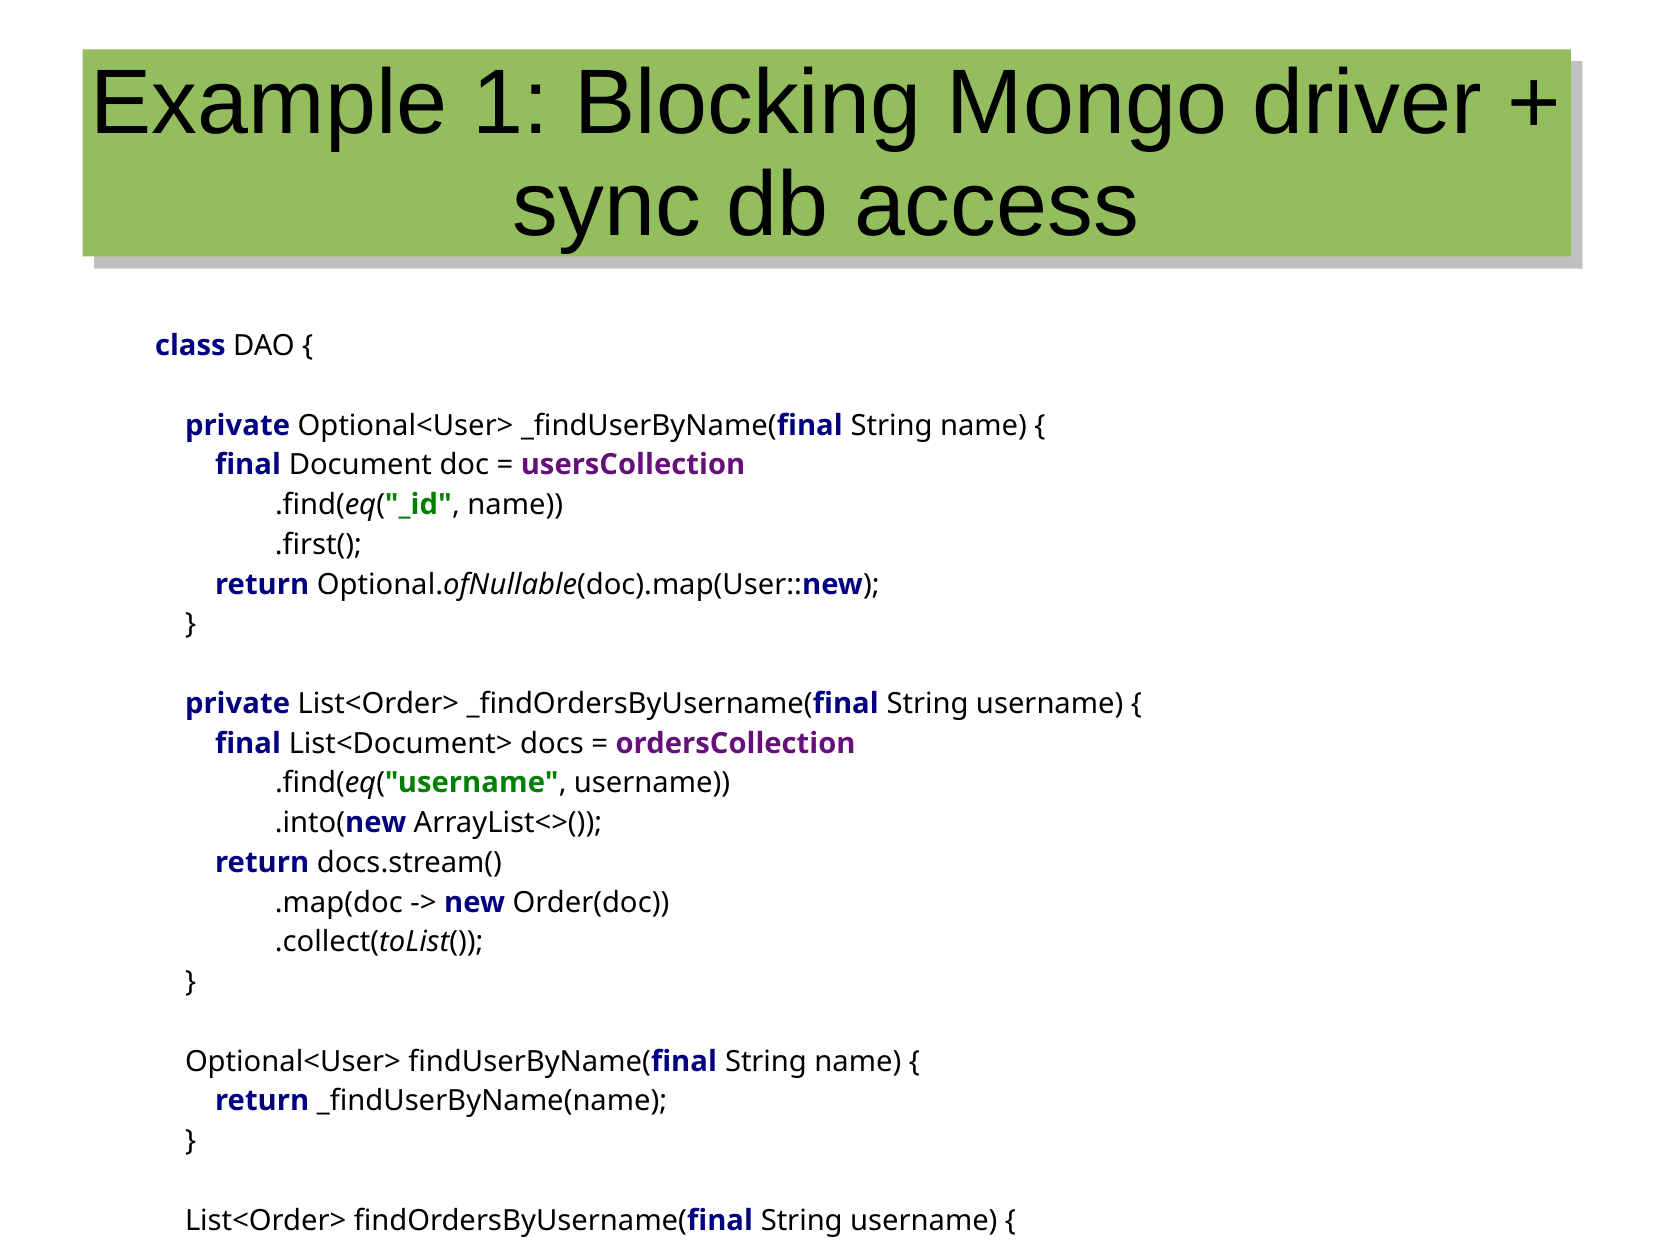

# Example 1: Blocking Mongo driver + sync db access
class DAO {
 private Optional<User> _findUserByName(final String name) {
 final Document doc = usersCollection
 .find(eq("_id", name))
 .first();
 return Optional.ofNullable(doc).map(User::new);
 }
 private List<Order> _findOrdersByUsername(final String username) {
 final List<Document> docs = ordersCollection
 .find(eq("username", username))
 .into(new ArrayList<>());
 return docs.stream()
 .map(doc -> new Order(doc))
 .collect(toList());
 }
 Optional<User> findUserByName(final String name) {
 return _findUserByName(name);
 }
 List<Order> findOrdersByUsername(final String username) {
 return _findOrdersByUsername(username);
 }
}